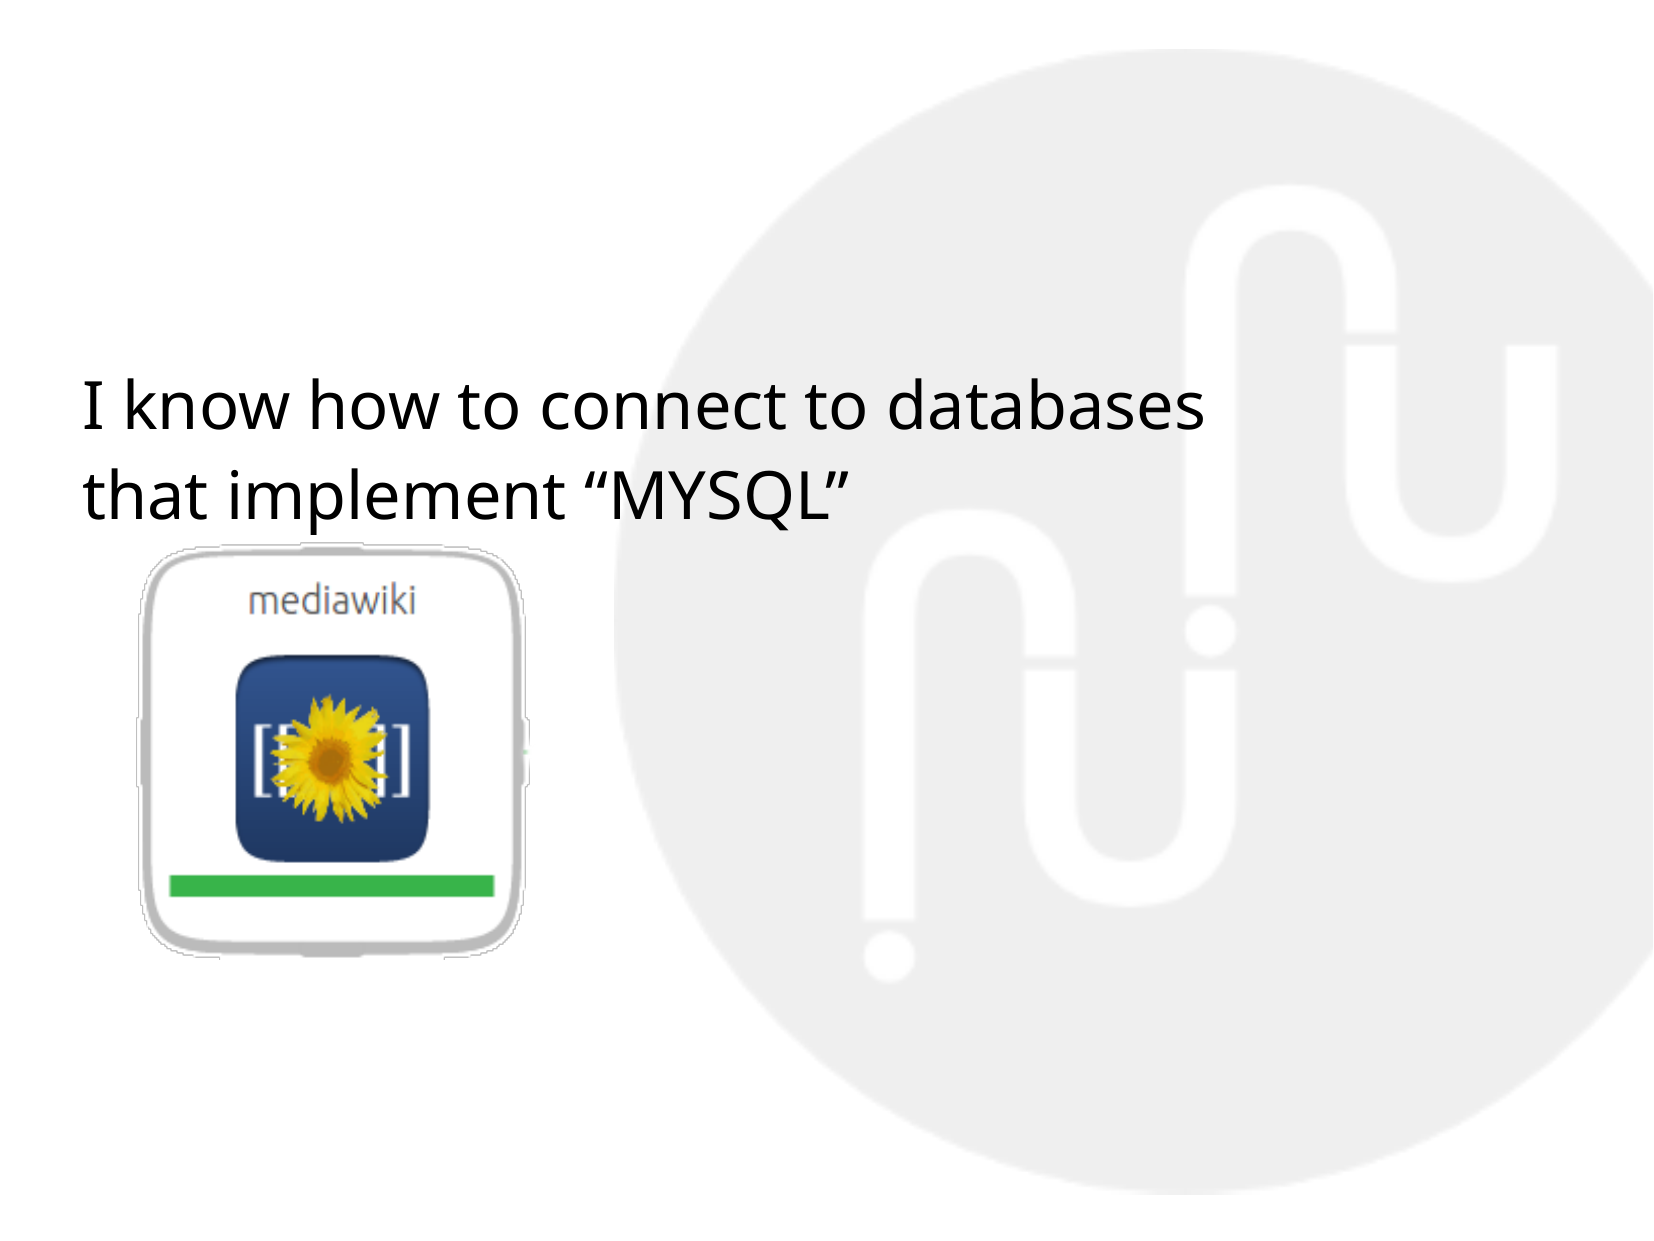

#
I know how to connect to databases
that implement “MYSQL”